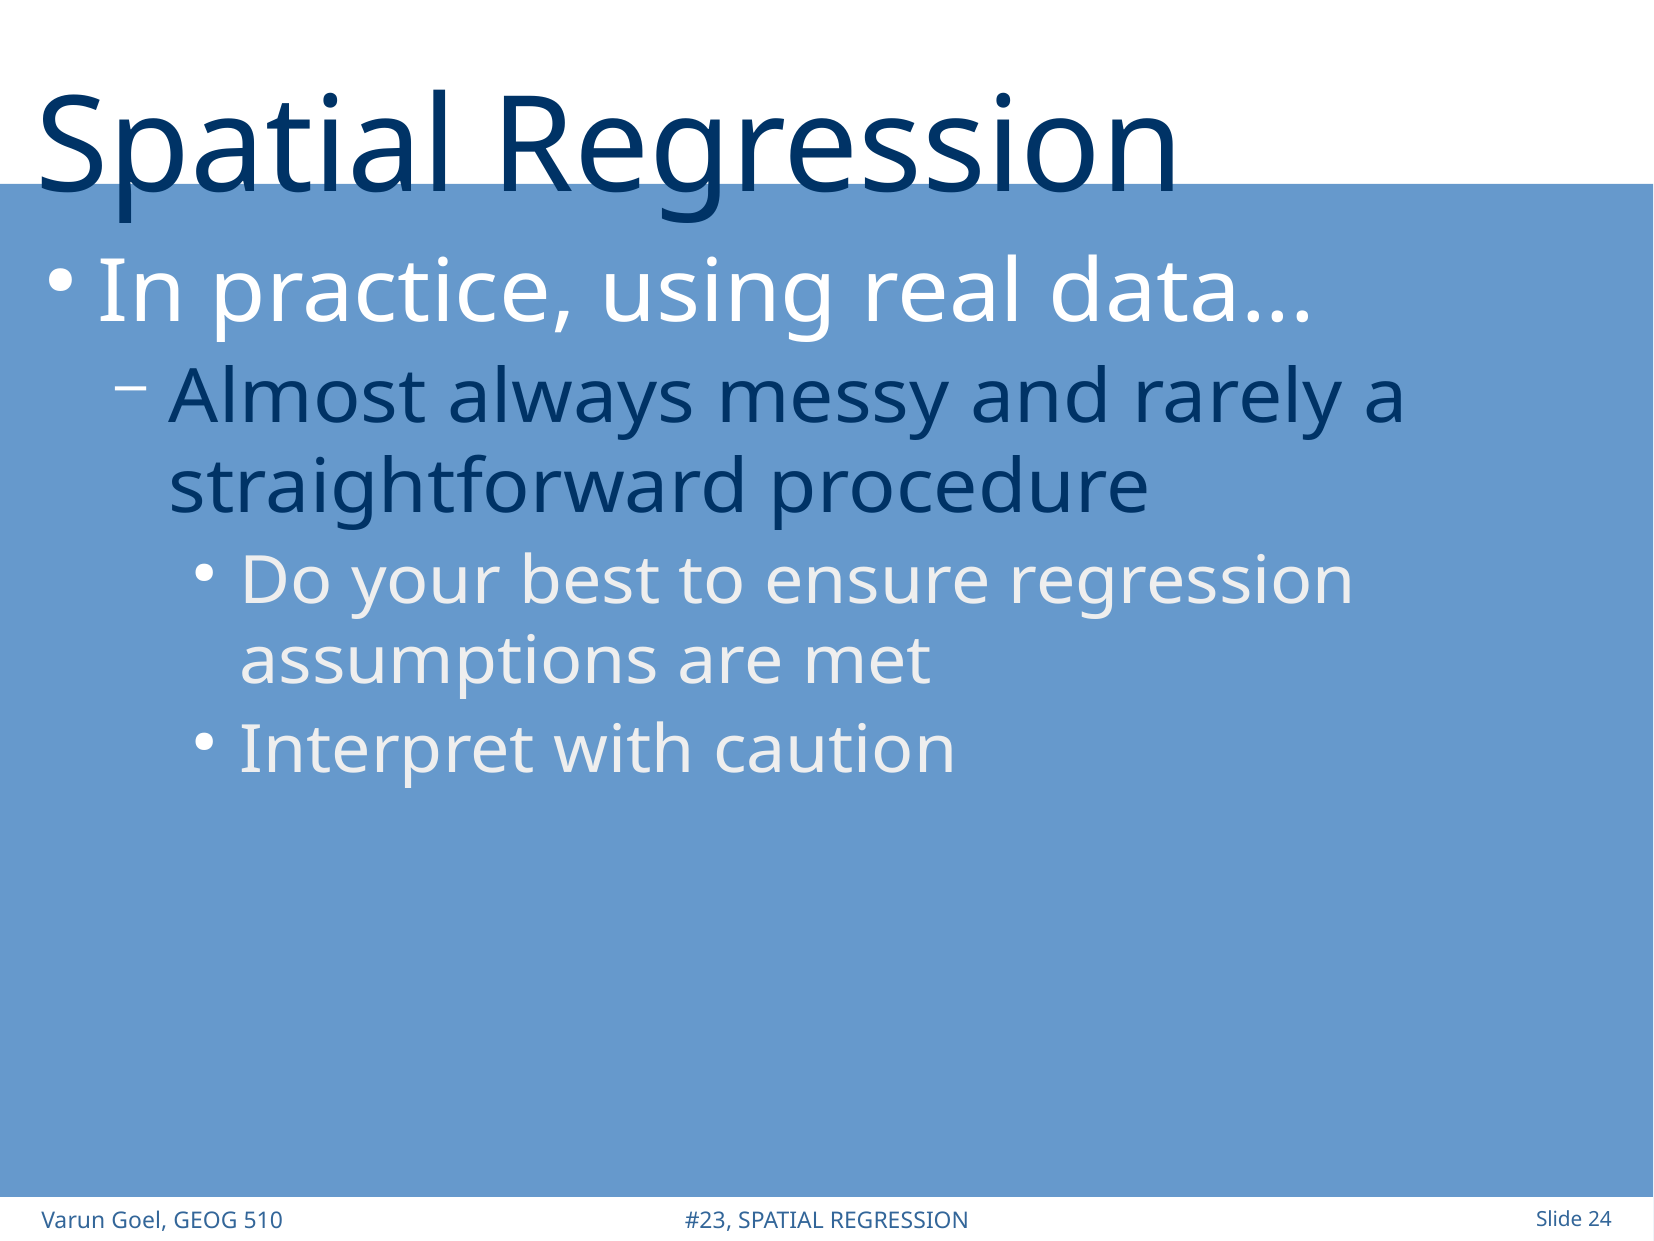

# Spatial Regression
In practice, using real data...
Almost always messy and rarely a straightforward procedure
Do your best to ensure regression assumptions are met
Interpret with caution
#23, SPATIAL REGRESSION
24